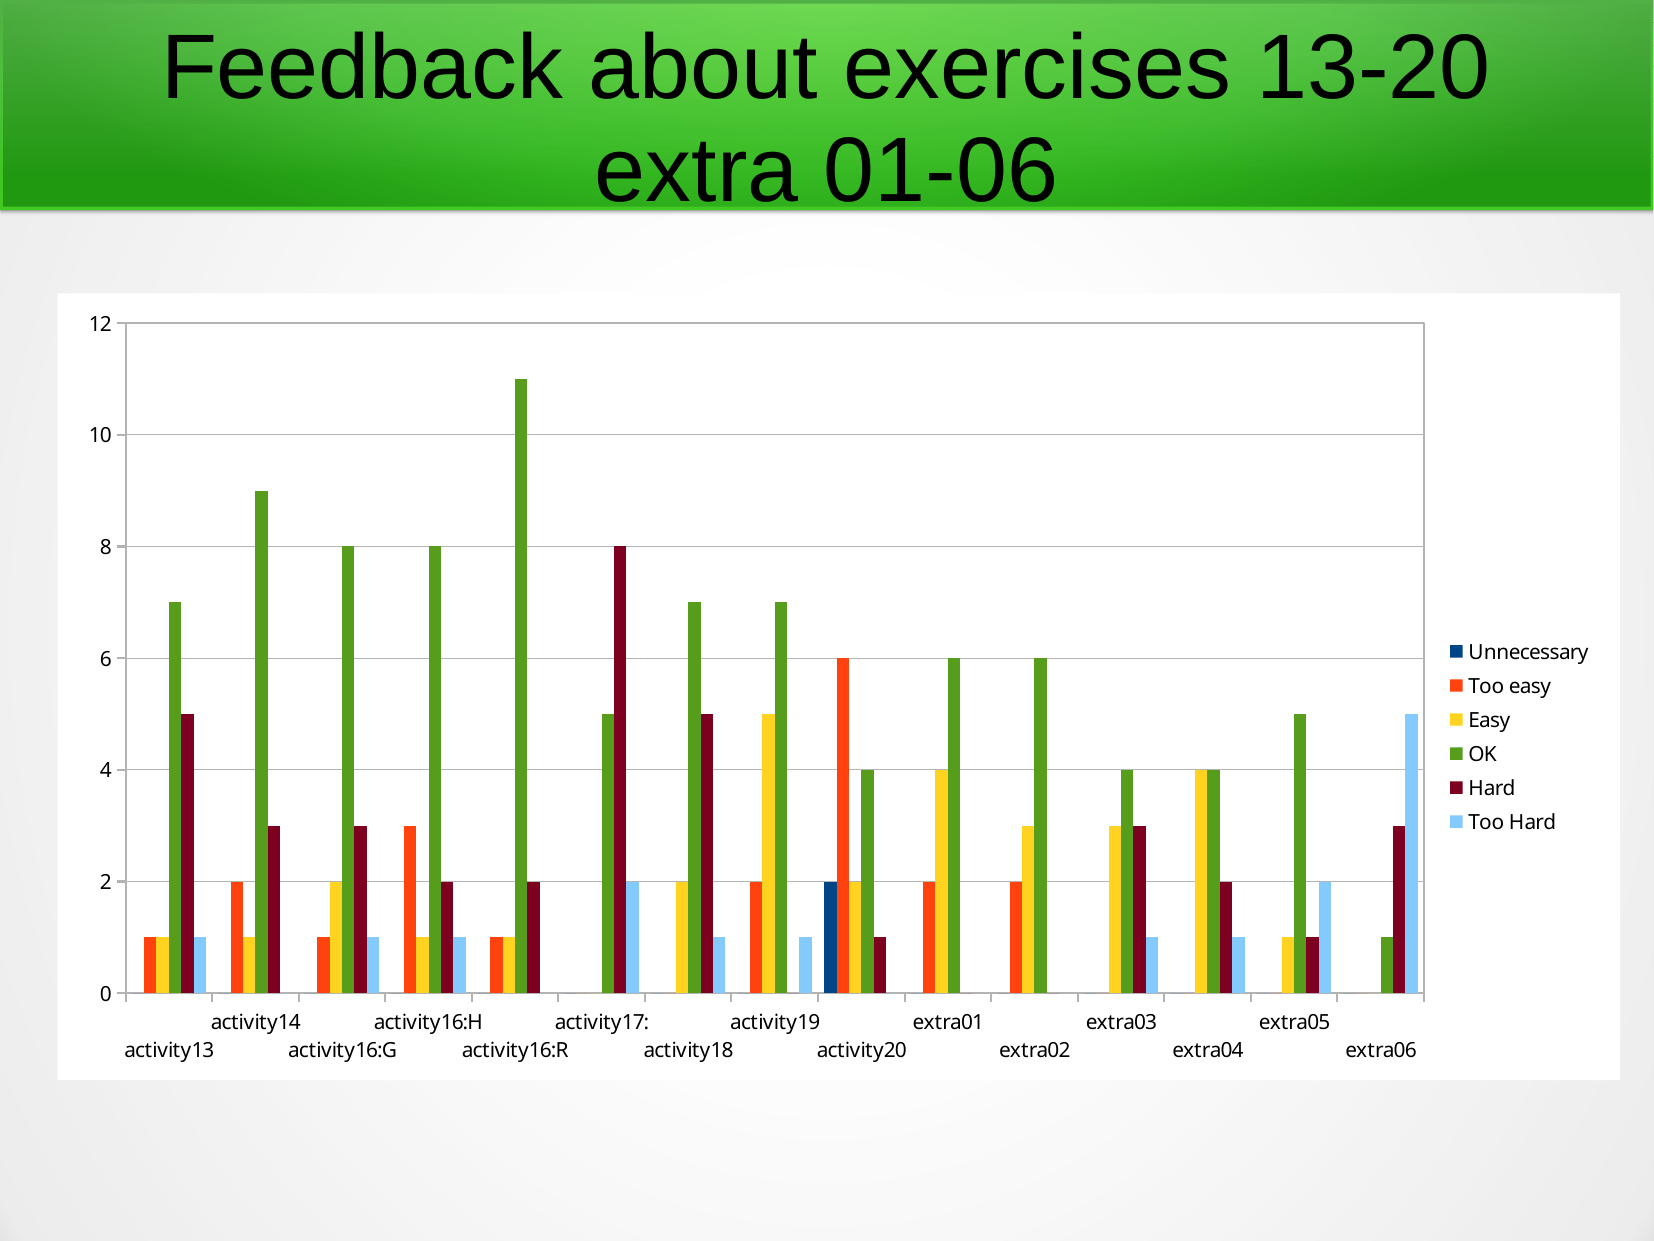

# Feedback about exercises 13-20 extra 01-06
### Chart
| Category | Unnecessary | Too easy | Easy | OK | Hard | Too Hard |
|---|---|---|---|---|---|---|
| activity13 | 0.0 | 1.0 | 1.0 | 7.0 | 5.0 | 1.0 |
| activity14 | 0.0 | 2.0 | 1.0 | 9.0 | 3.0 | 0.0 |
| activity16:G | 0.0 | 1.0 | 2.0 | 8.0 | 3.0 | 1.0 |
| activity16:H | 0.0 | 3.0 | 1.0 | 8.0 | 2.0 | 1.0 |
| activity16:R | 0.0 | 1.0 | 1.0 | 11.0 | 2.0 | 0.0 |
| activity17: | 0.0 | 0.0 | 0.0 | 5.0 | 8.0 | 2.0 |
| activity18 | 0.0 | 0.0 | 2.0 | 7.0 | 5.0 | 1.0 |
| activity19 | 0.0 | 2.0 | 5.0 | 7.0 | 0.0 | 1.0 |
| activity20 | 2.0 | 6.0 | 2.0 | 4.0 | 1.0 | 0.0 |
| extra01 | 0.0 | 2.0 | 4.0 | 6.0 | 0.0 | 0.0 |
| extra02 | 0.0 | 2.0 | 3.0 | 6.0 | 0.0 | 0.0 |
| extra03 | 0.0 | 0.0 | 3.0 | 4.0 | 3.0 | 1.0 |
| extra04 | 0.0 | 0.0 | 4.0 | 4.0 | 2.0 | 1.0 |
| extra05 | 0.0 | 0.0 | 1.0 | 5.0 | 1.0 | 2.0 |
| extra06 | 0.0 | 0.0 | 0.0 | 1.0 | 3.0 | 5.0 |